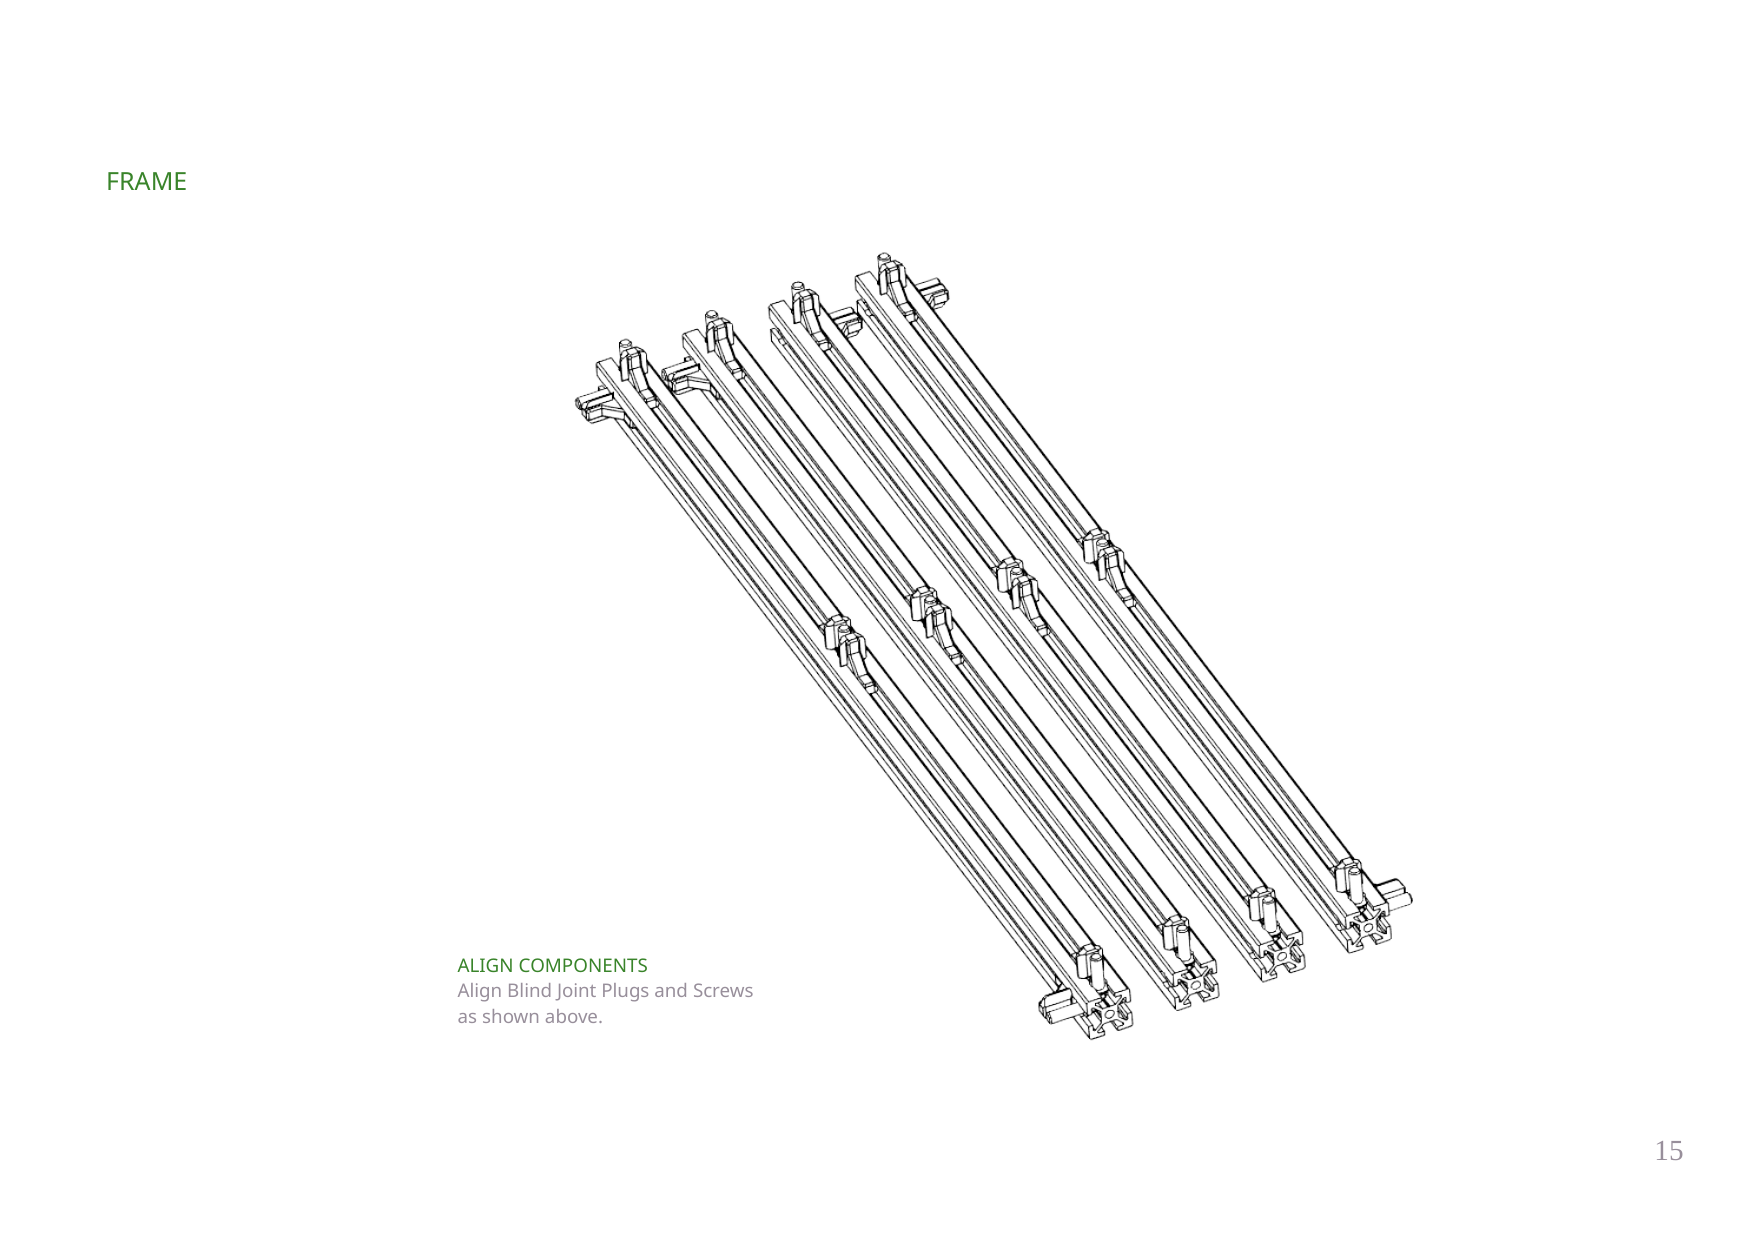

FRAME
ALIGN COMPONENTS
Align Blind Joint Plugs and Screws
as shown above.
15